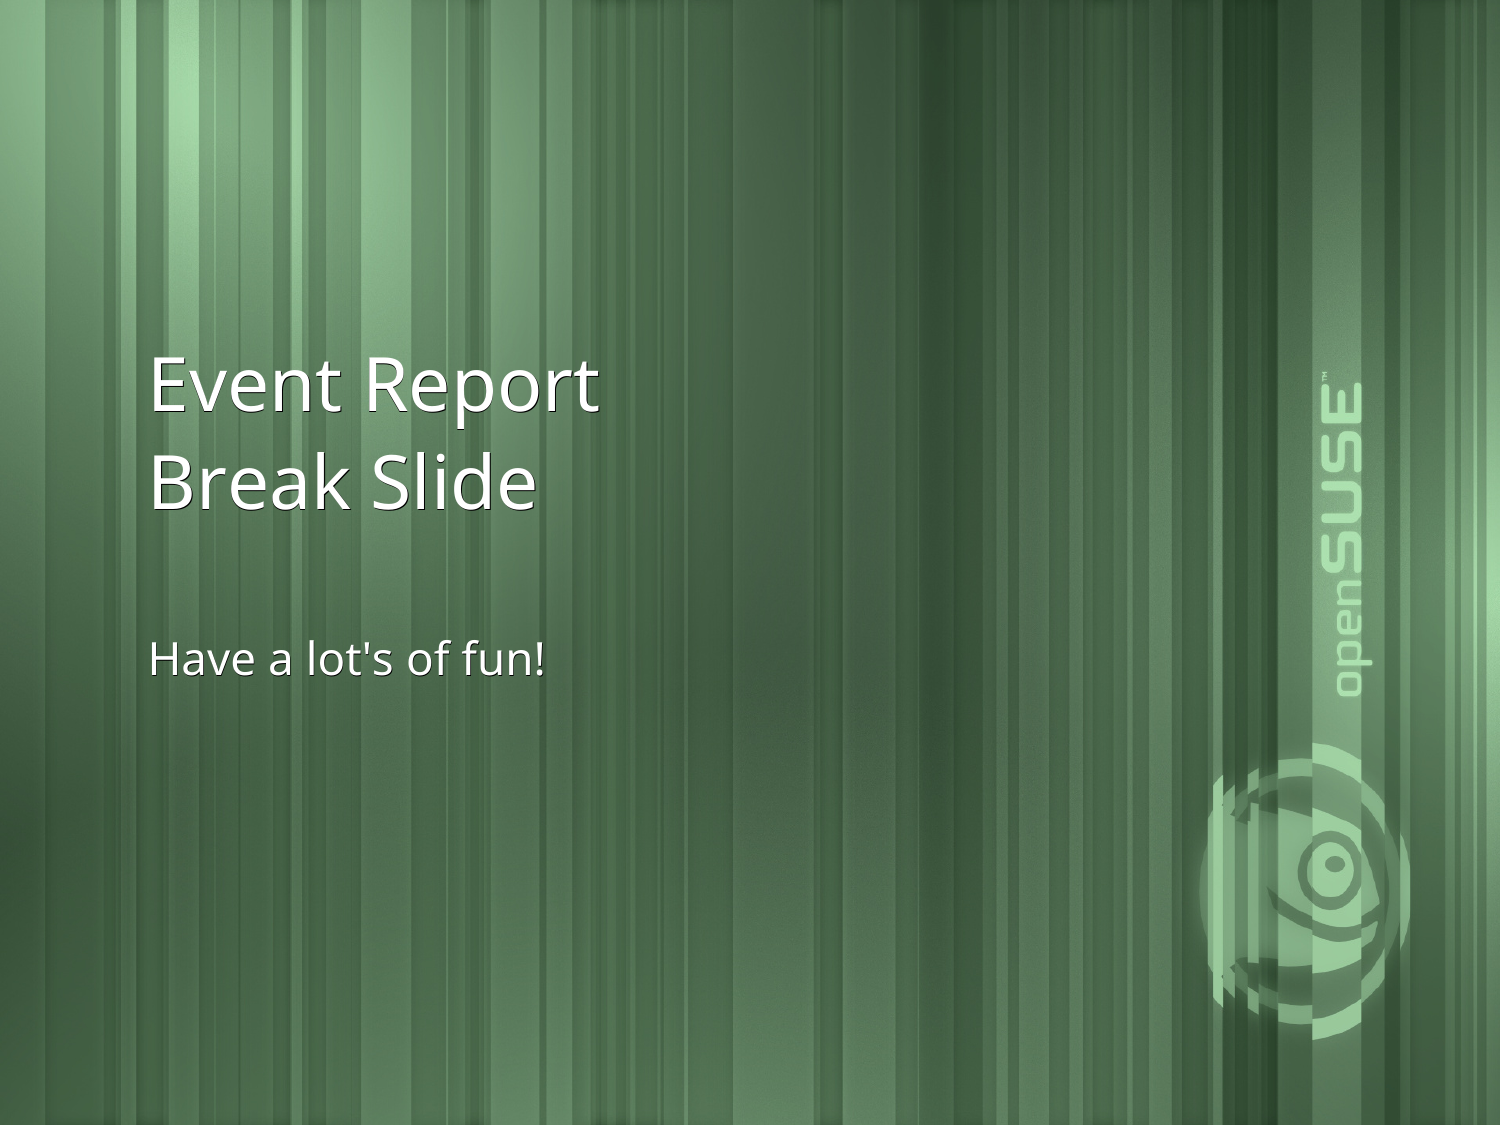

# Event Report Break Slide Have a lot's of fun!